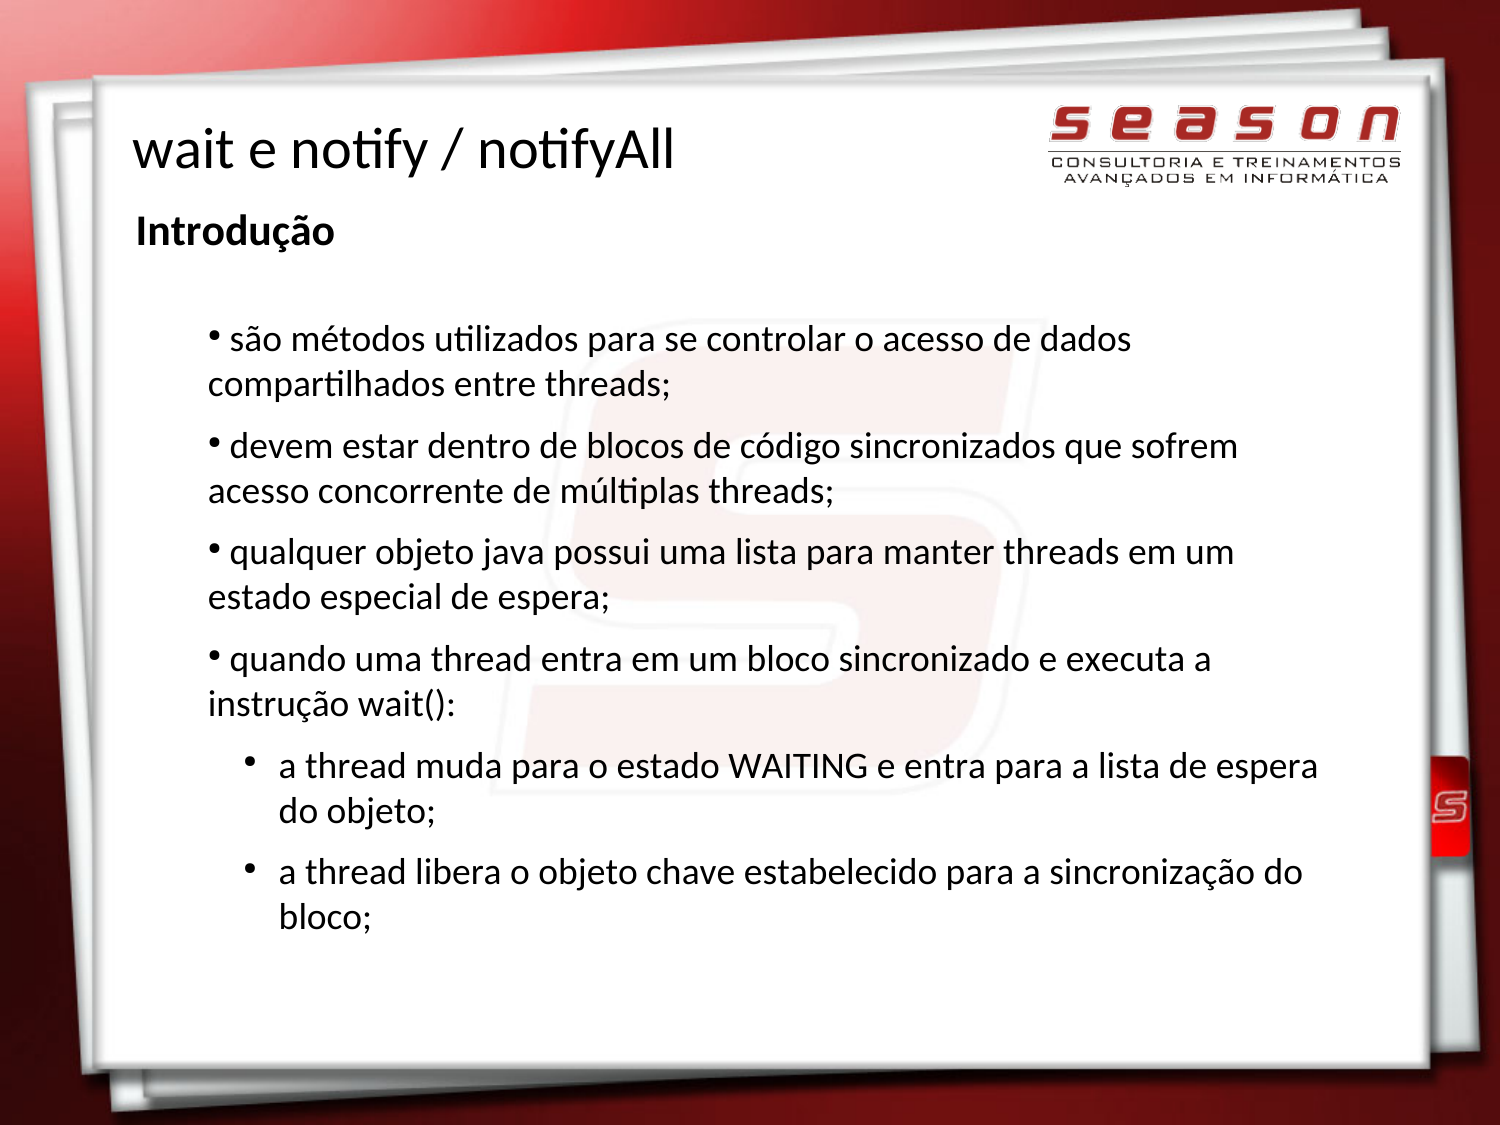

# wait e notify / notifyAll
Introdução
 são métodos utilizados para se controlar o acesso de dados compartilhados entre threads;
 devem estar dentro de blocos de código sincronizados que sofrem acesso concorrente de múltiplas threads;
 qualquer objeto java possui uma lista para manter threads em um estado especial de espera;
 quando uma thread entra em um bloco sincronizado e executa a instrução wait():
a thread muda para o estado WAITING e entra para a lista de espera do objeto;
a thread libera o objeto chave estabelecido para a sincronização do bloco;